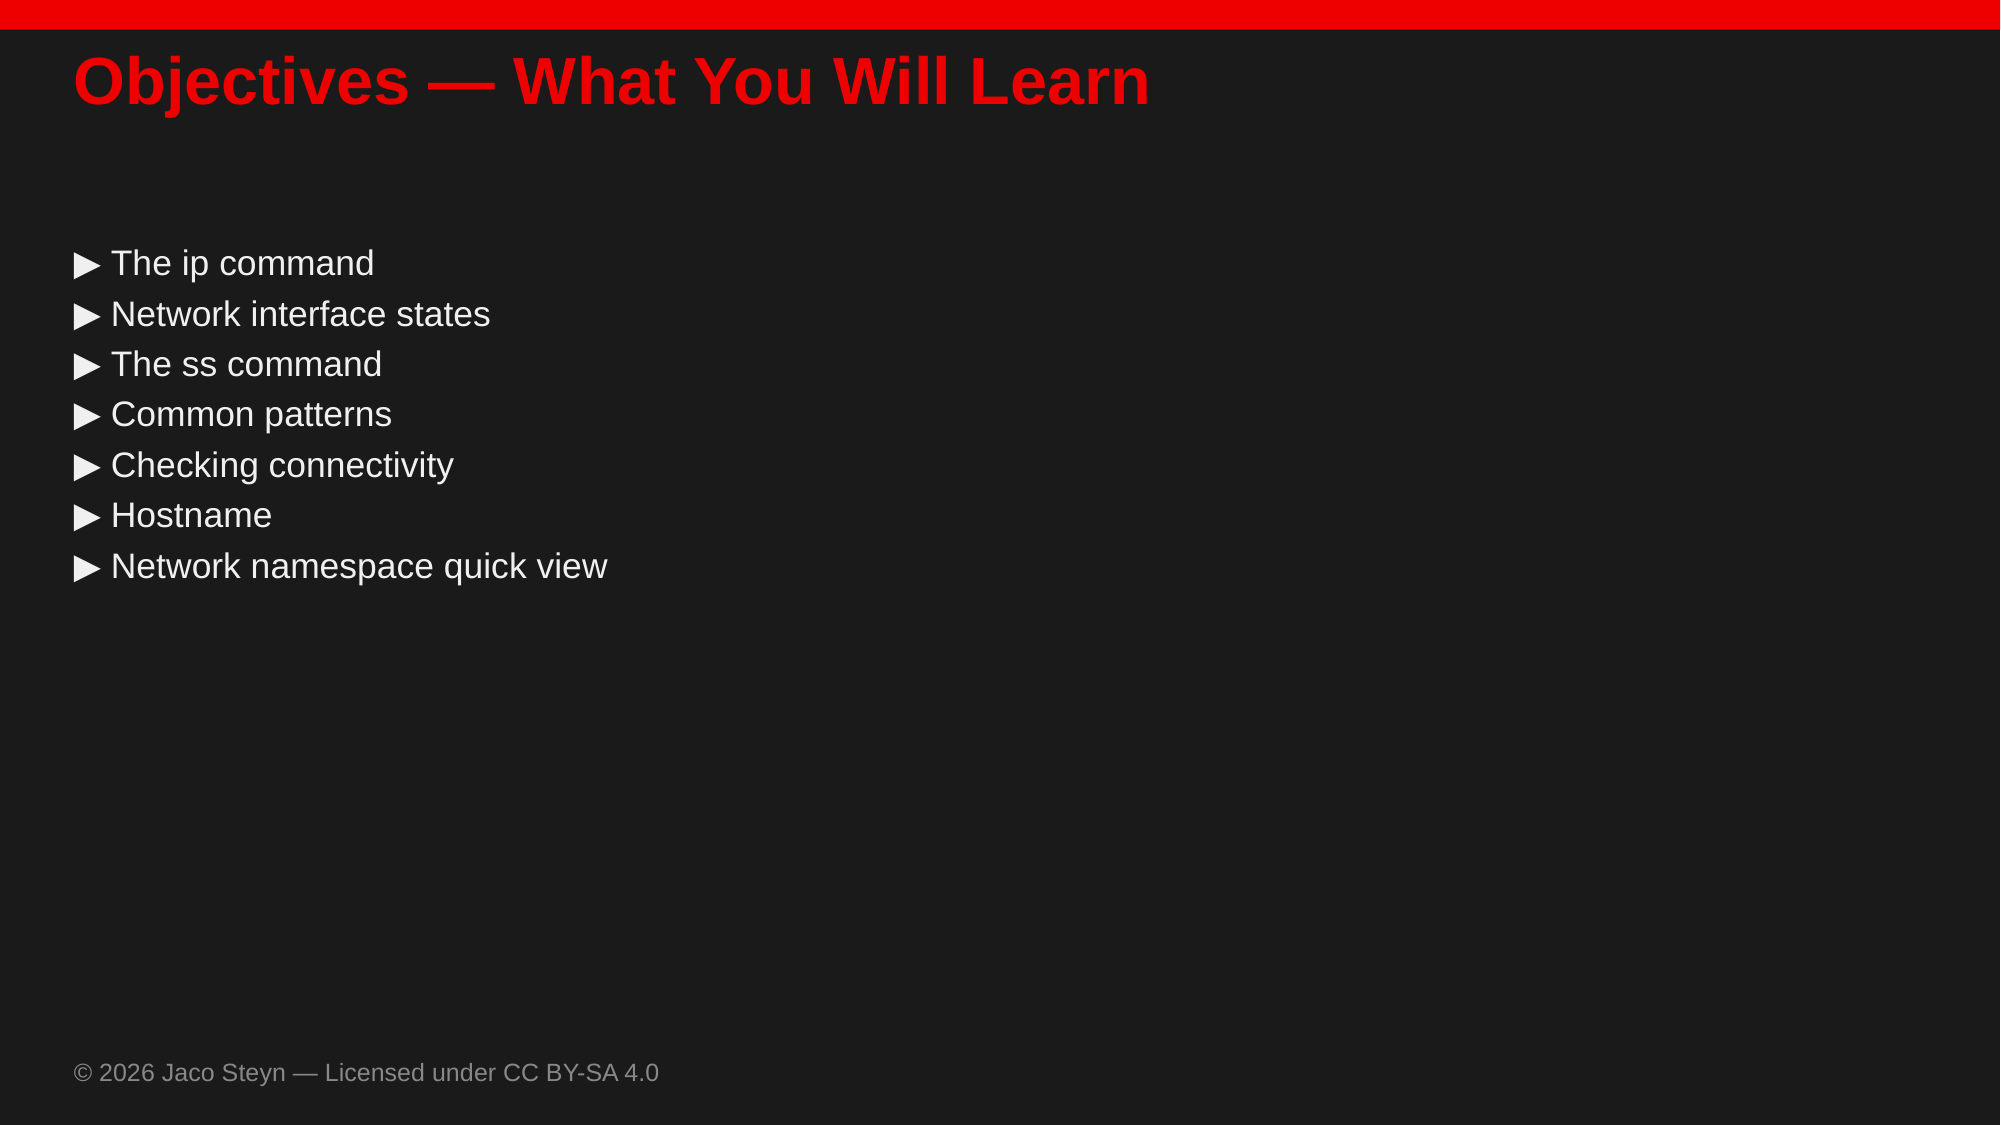

Objectives — What You Will Learn
▶ The ip command
▶ Network interface states
▶ The ss command
▶ Common patterns
▶ Checking connectivity
▶ Hostname
▶ Network namespace quick view
© 2026 Jaco Steyn — Licensed under CC BY-SA 4.0